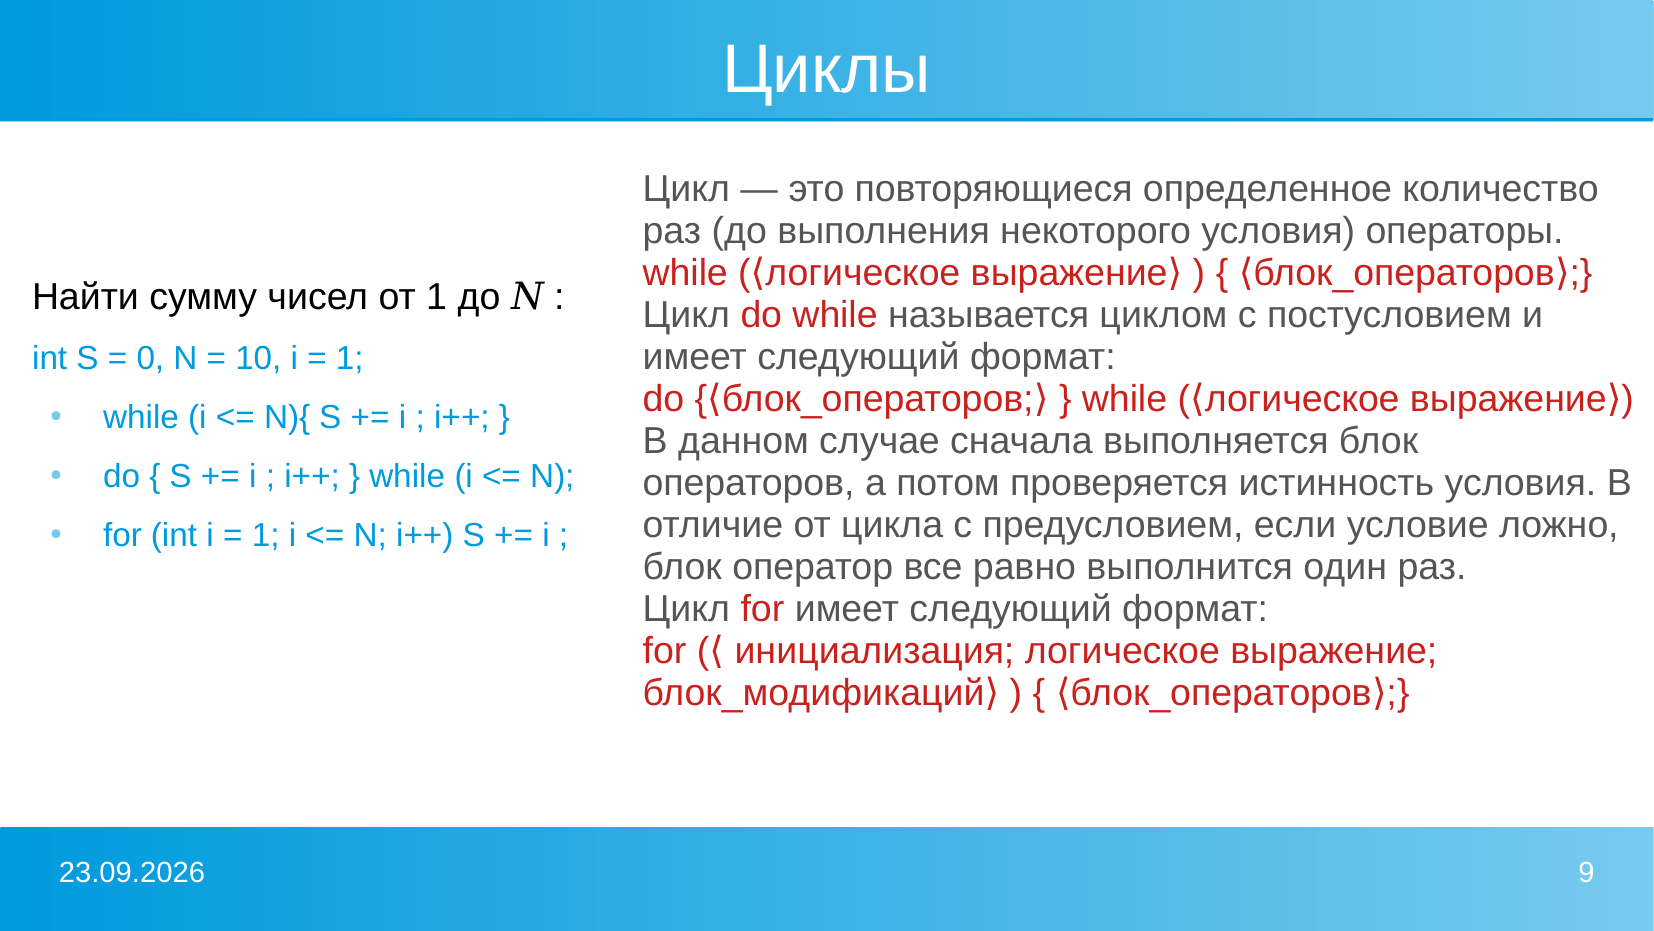

# Циклы
Цикл — это повторяющиеся определенное количество раз (до выполнения некоторого условия) операторы.
while (⟨логическое выражение⟩ ) { ⟨блок_операторов⟩;}
Цикл do while называется циклом с постусловием и имеет следующий формат:
do {⟨блок_операторов;⟩ } while (⟨логическое выражение⟩)
В данном случае сначала выполняется блок операторов, а потом проверяется истинность условия. В отличие от цикла с предусловием, если условие ложно, блок оператор все равно выполнится один раз.
Цикл for имеет следующий формат:
for (⟨ инициализация; логическое выражение; блок_модификаций⟩ ) { ⟨блок_операторов⟩;}
Найти сумму чисел от 1 до 𝑁 :
int S = 0, N = 10, i = 1;
while (i <= N){ S += i ; i++; }
do { S += i ; i++; } while (i <= N);
for (int i = 1; i <= N; i++) S += i ;
9